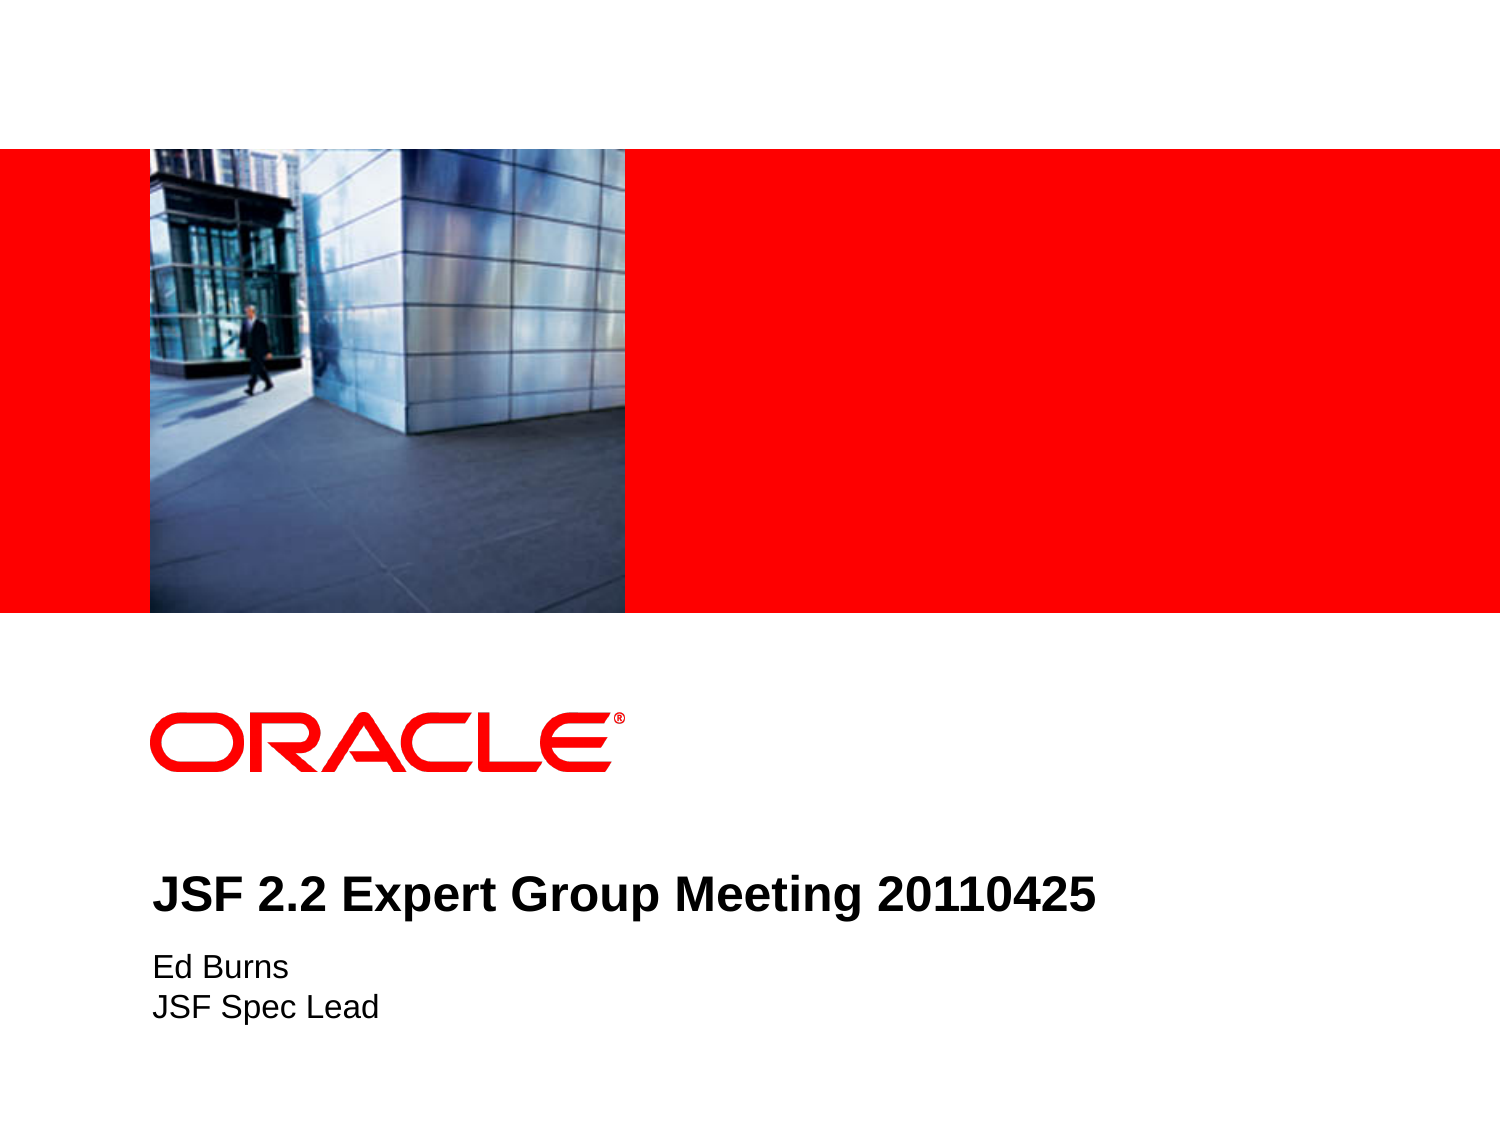

# JSF 2.2 Expert Group Meeting 20110425
Ed Burns
JSF Spec Lead